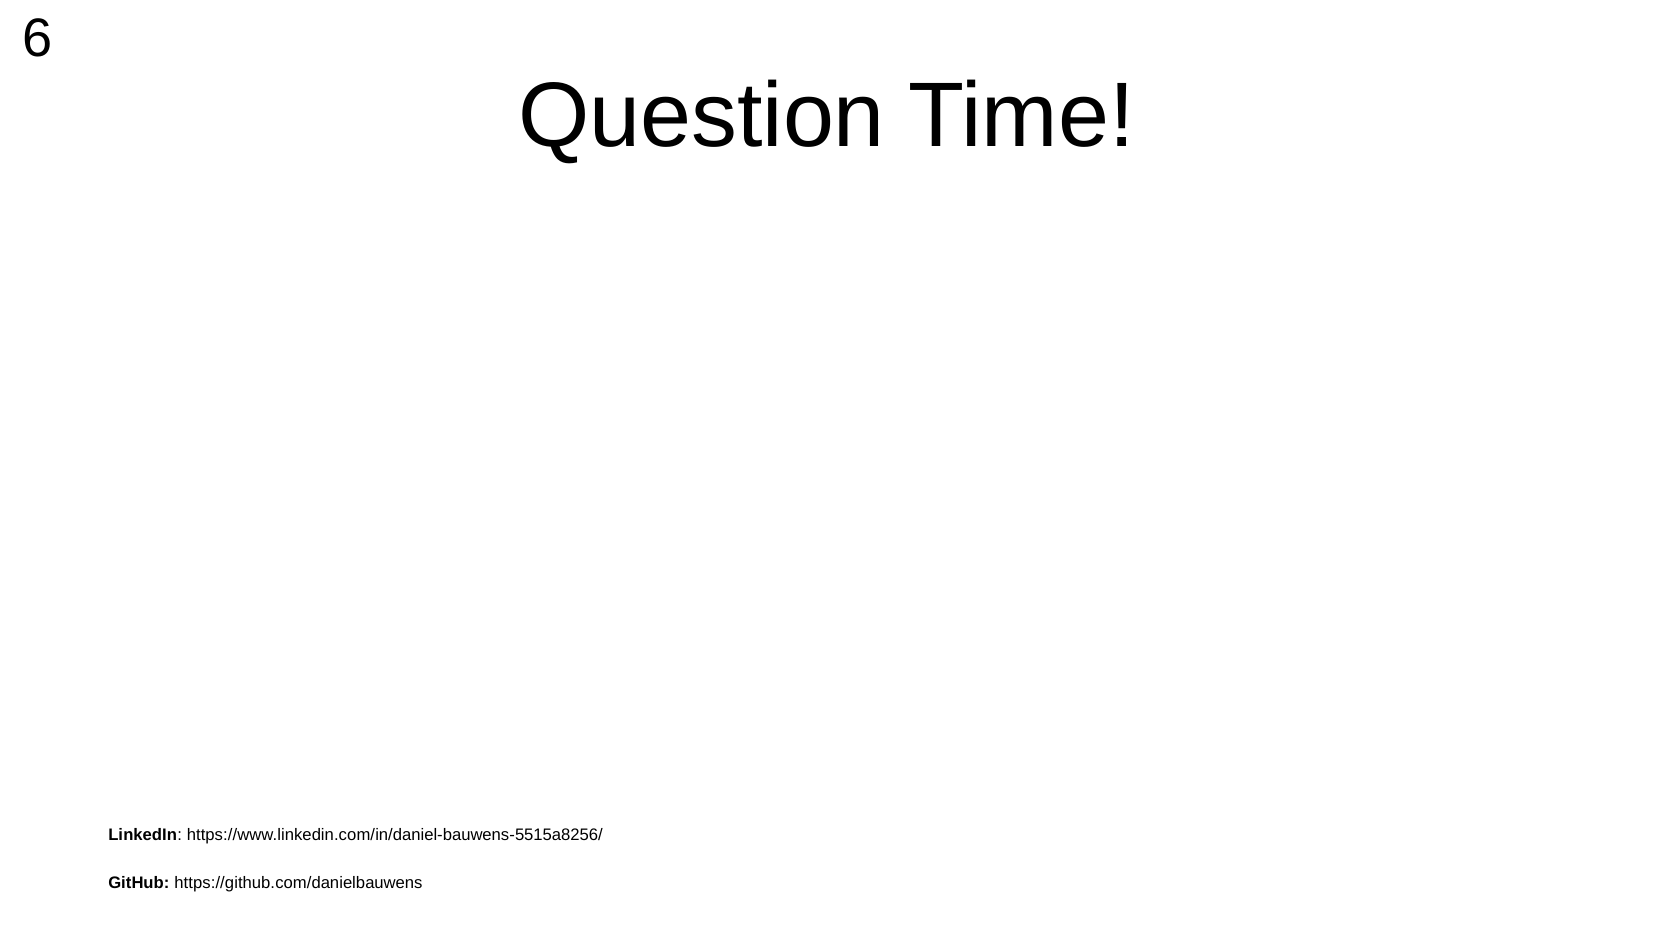

6
# Question Time!
LinkedIn: https://www.linkedin.com/in/daniel-bauwens-5515a8256/
GitHub: https://github.com/danielbauwens